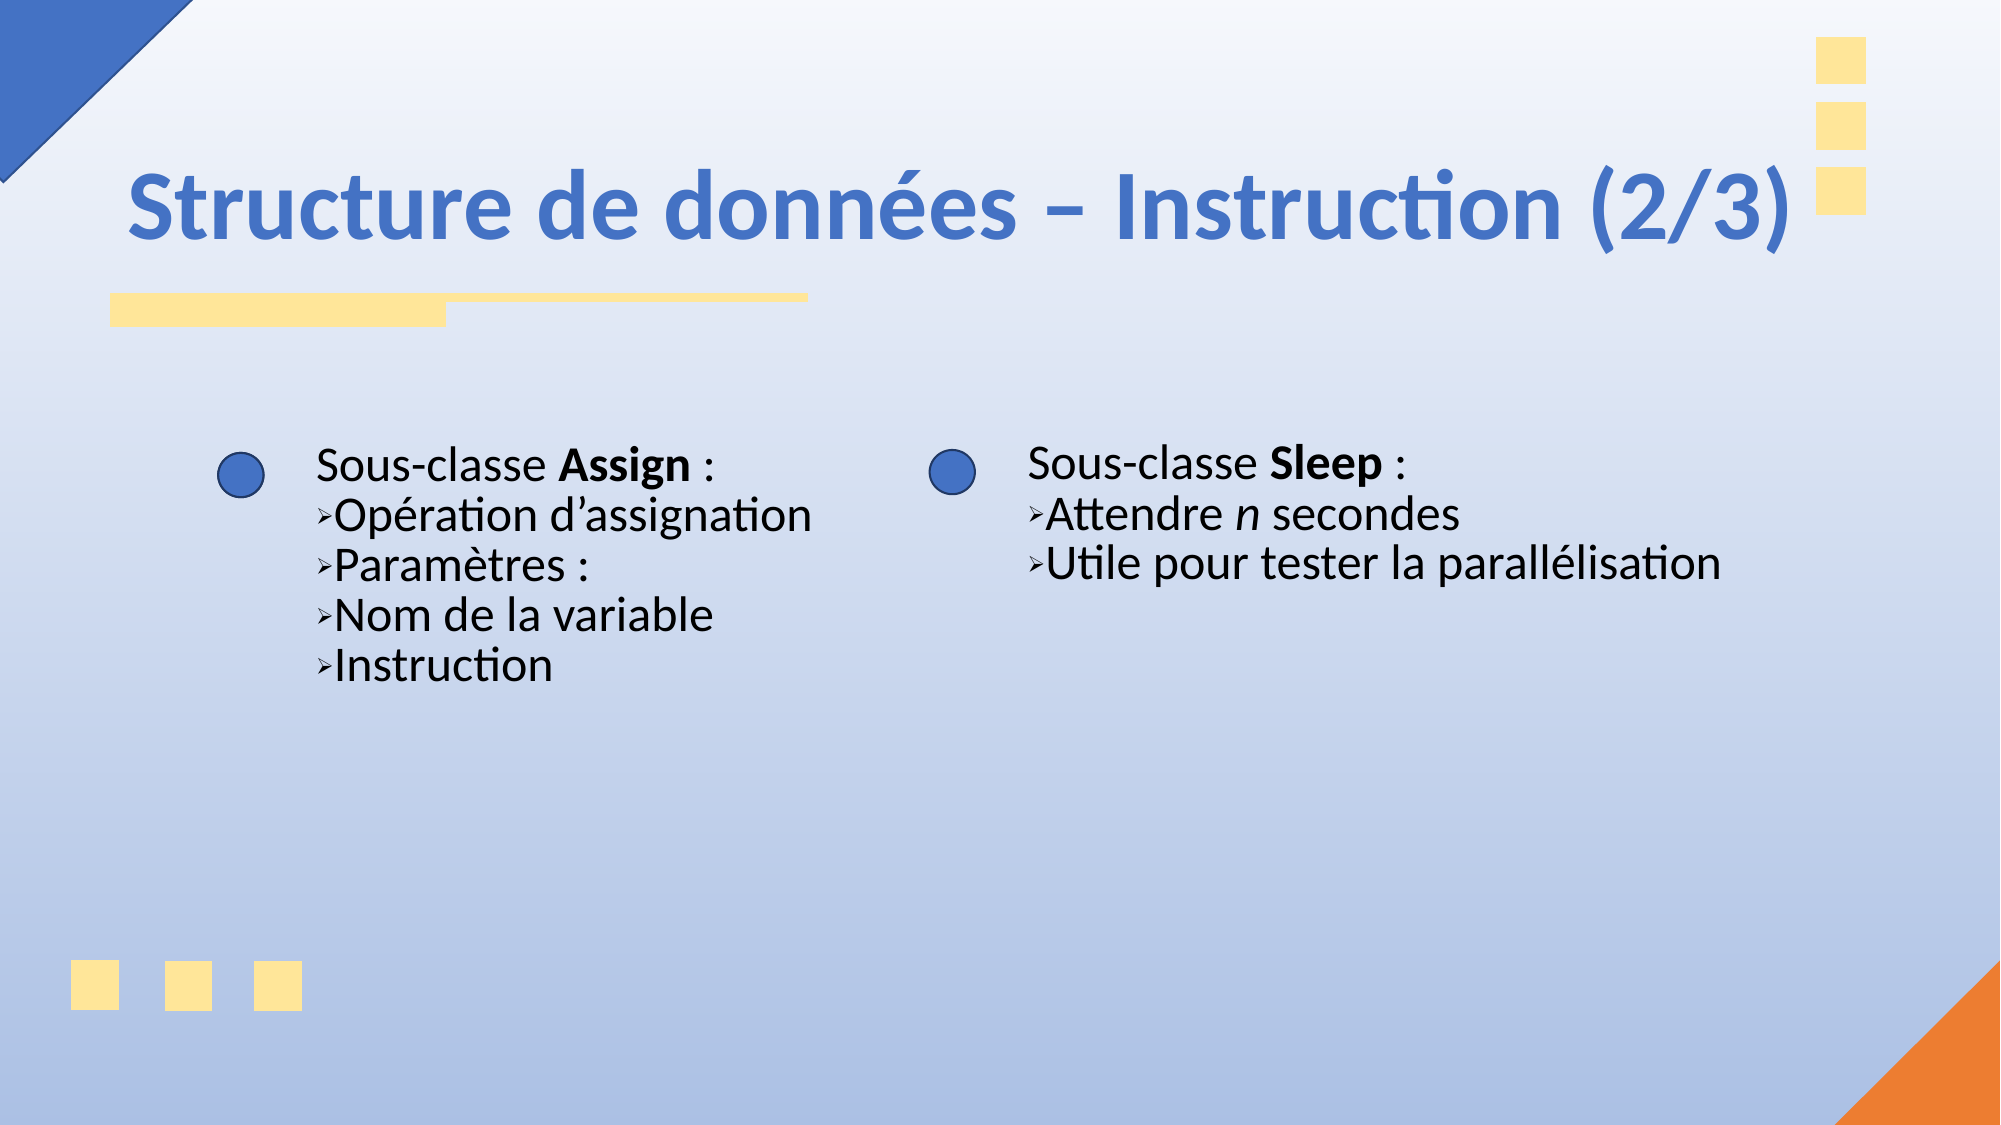

Structure de données – Instruction (2/3)
Sous-classe Sleep :
Attendre n secondes
Utile pour tester la parallélisation
Sous-classe Assign :
Opération d’assignation
Paramètres :
Nom de la variable
Instruction